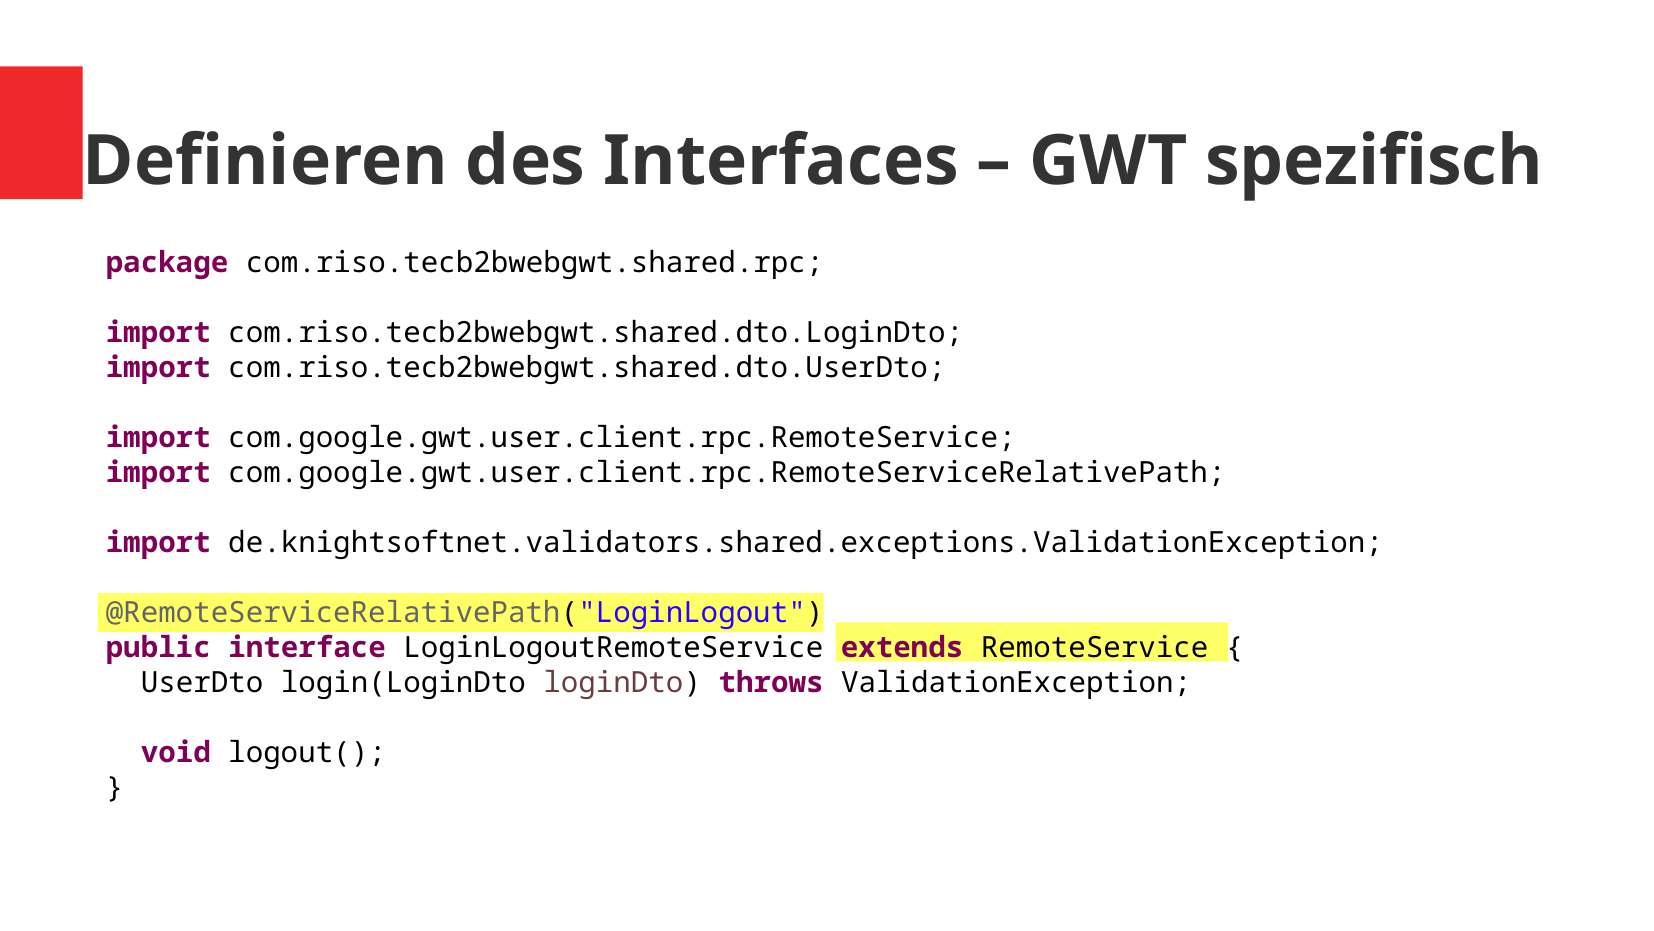

# Definieren des Interfaces – GWT spezifisch
package com.riso.tecb2bwebgwt.shared.rpc;
import com.riso.tecb2bwebgwt.shared.dto.LoginDto;
import com.riso.tecb2bwebgwt.shared.dto.UserDto;
import com.google.gwt.user.client.rpc.RemoteService;
import com.google.gwt.user.client.rpc.RemoteServiceRelativePath;
import de.knightsoftnet.validators.shared.exceptions.ValidationException;
@RemoteServiceRelativePath("LoginLogout")
public interface LoginLogoutRemoteService extends RemoteService {
 UserDto login(LoginDto loginDto) throws ValidationException;
 void logout();
}